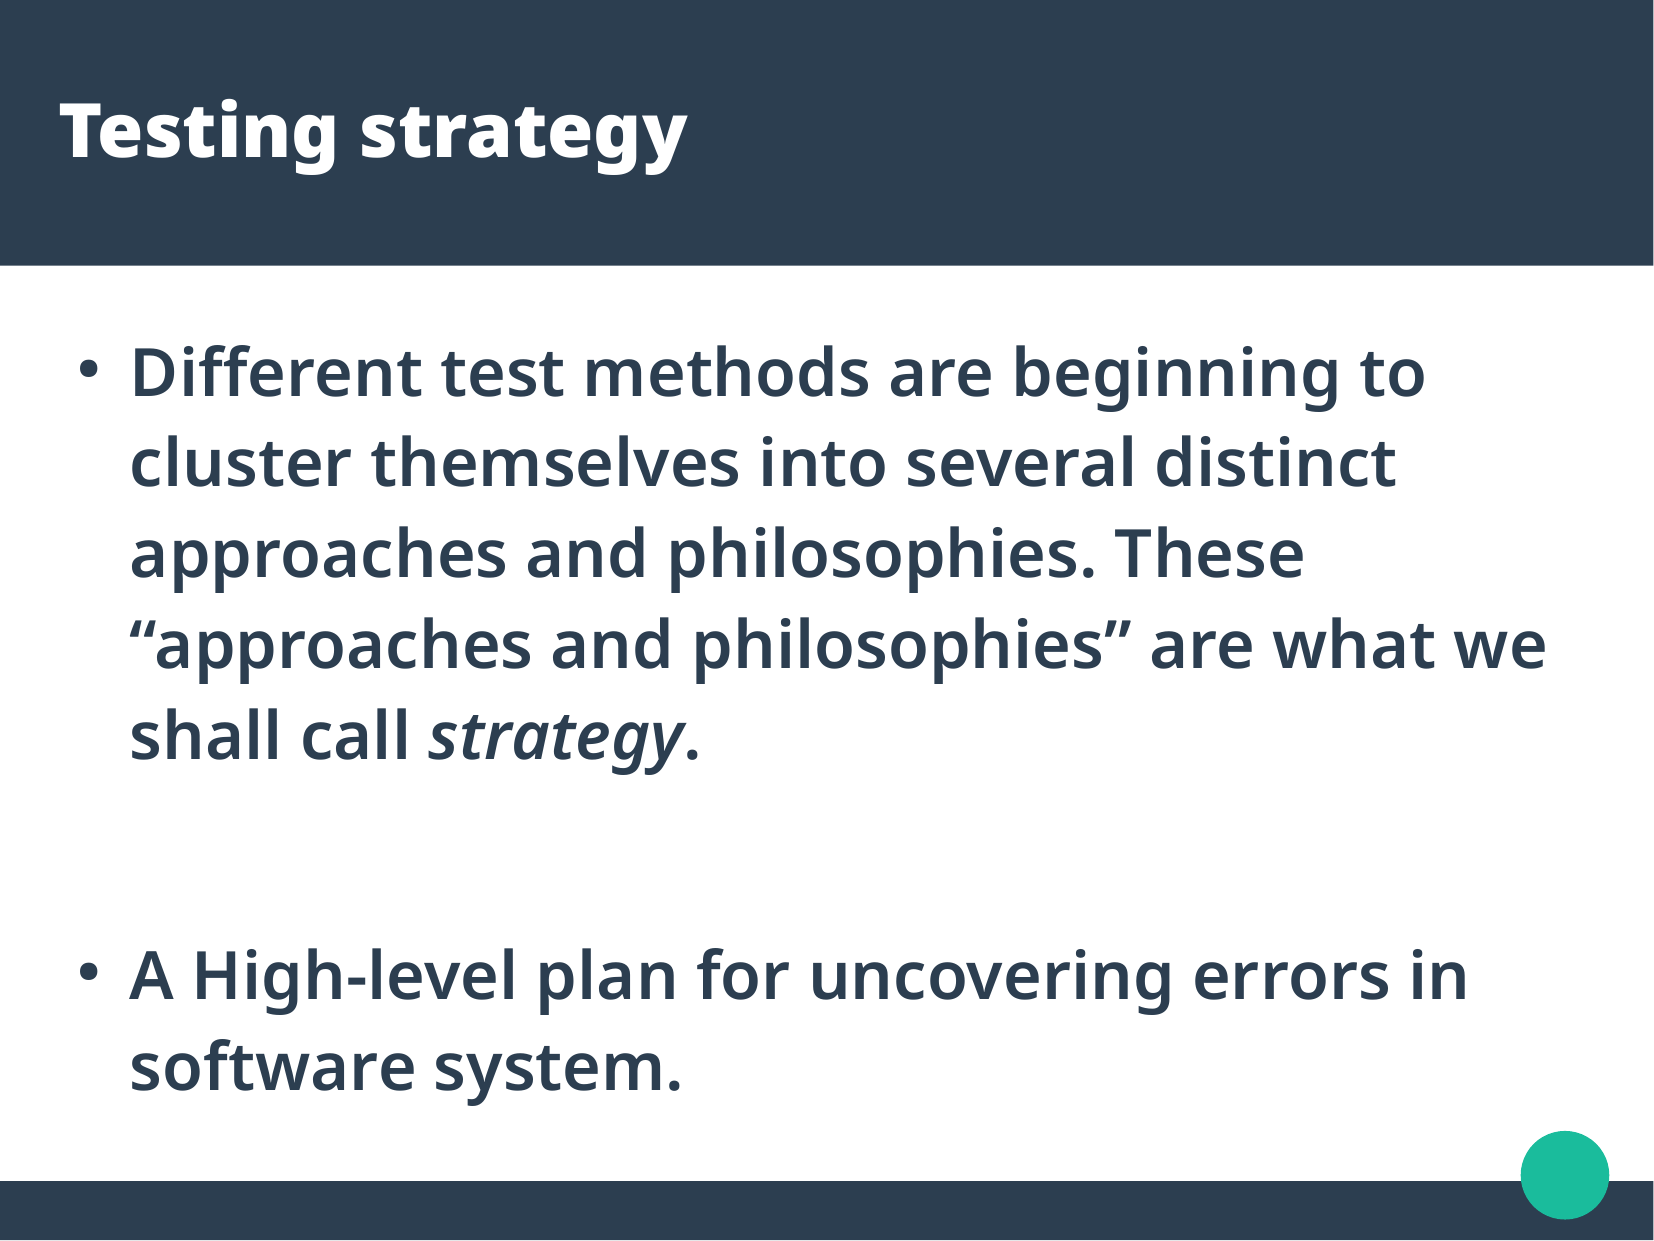

# Testing strategy
Different test methods are beginning to cluster themselves into several distinct approaches and philosophies. These “approaches and philosophies” are what we shall call strategy.
A High-level plan for uncovering errors in software system.